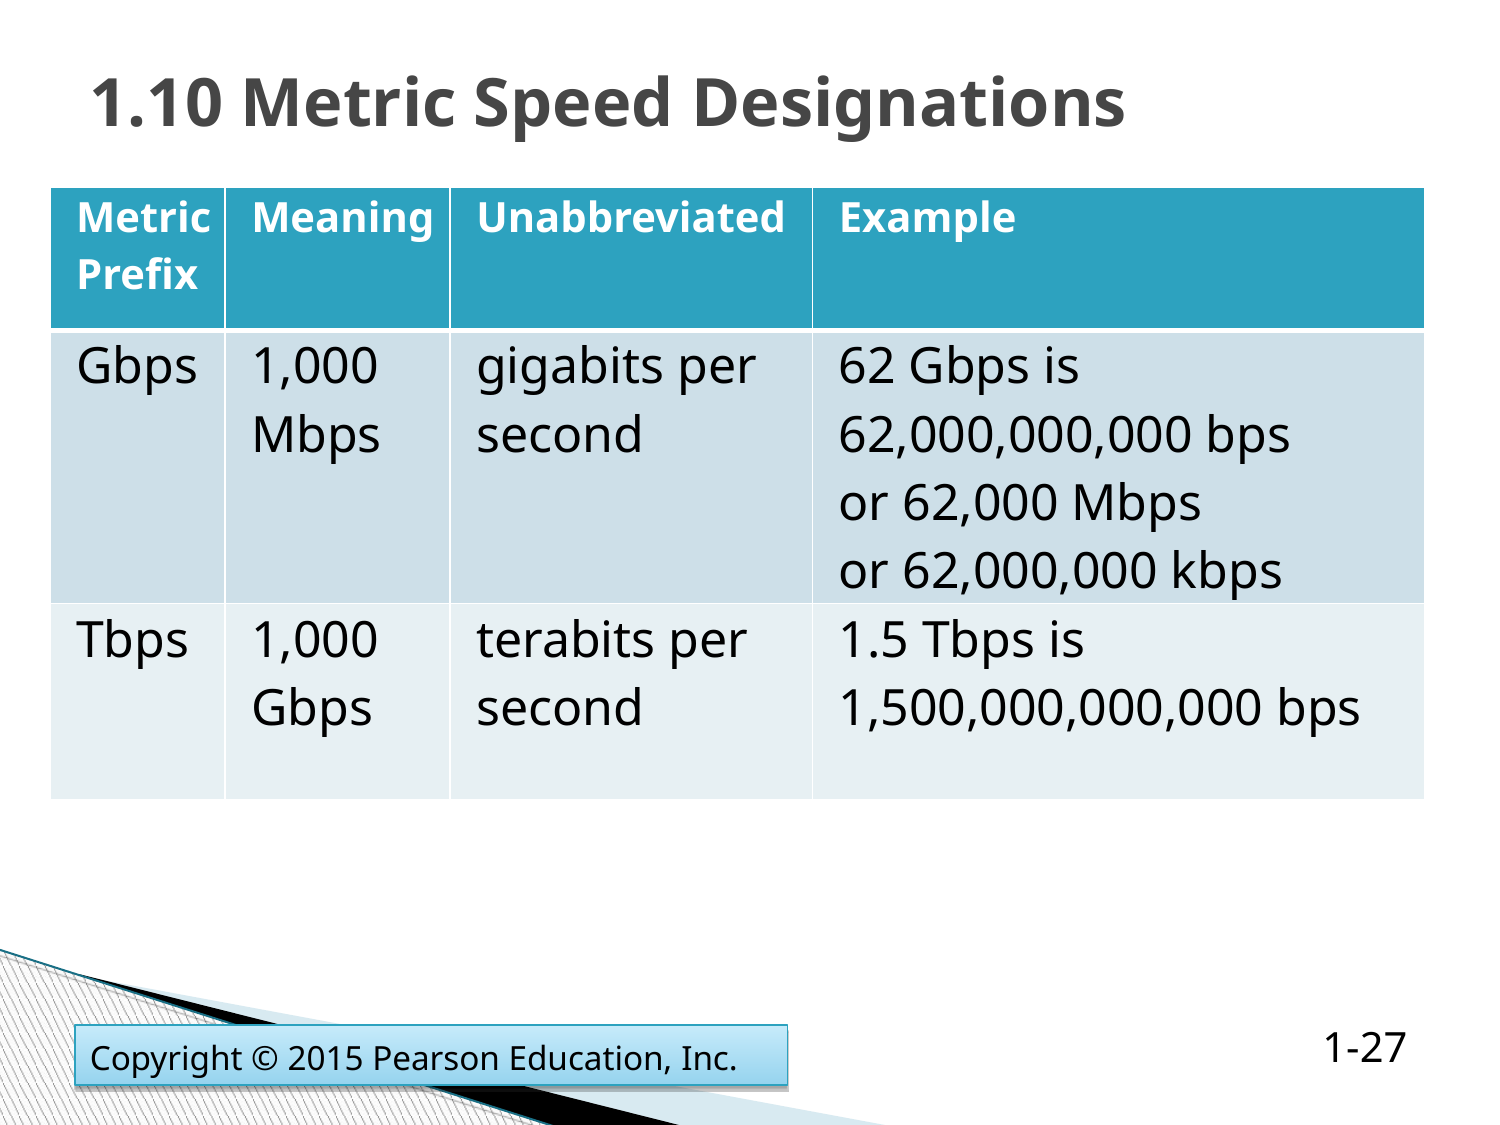

# 1.10 Metric Speed Designations
| Metric Prefix | Meaning | Unabbreviated | Example |
| --- | --- | --- | --- |
| Gbps | 1,000 Mbps | gigabits per second | 62 Gbps is 62,000,000,000 bps or 62,000 Mbps or 62,000,000 kbps |
| Tbps | 1,000 Gbps | terabits per second | 1.5 Tbps is 1,500,000,000,000 bps |
Copyright © 2015 Pearson Education, Inc.